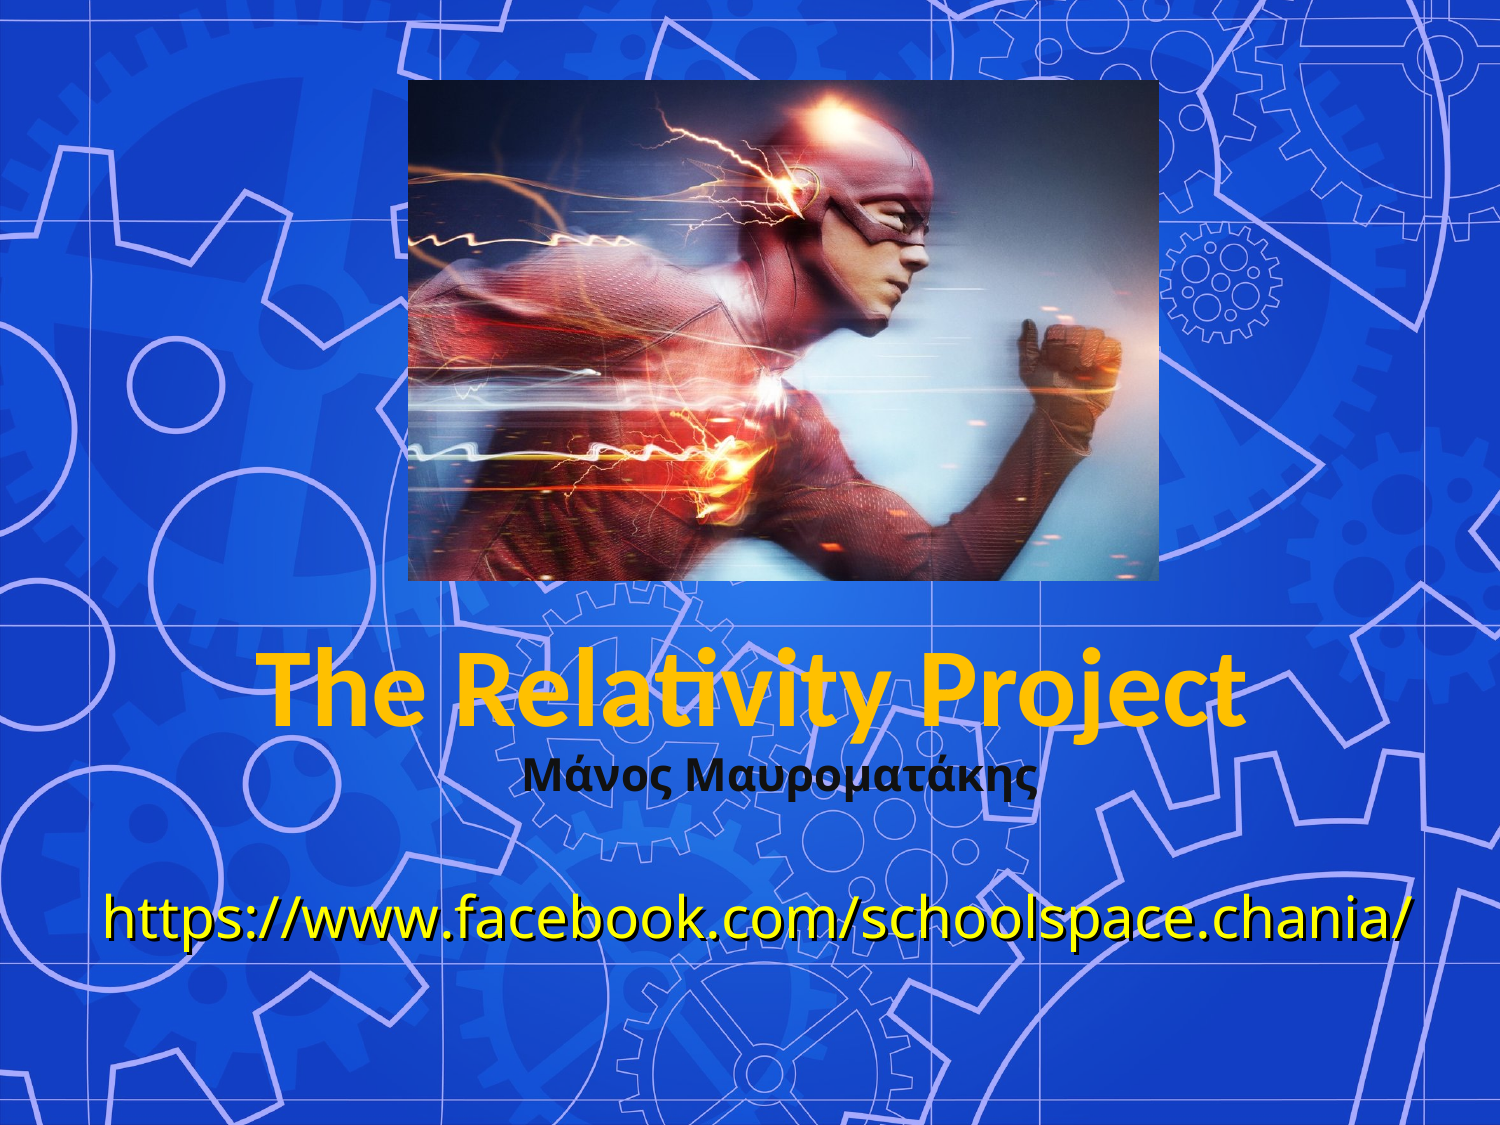

The Relativity Project
Μάνος Μαυροματάκης
# https://www.facebook.com/schoolspace.chania/